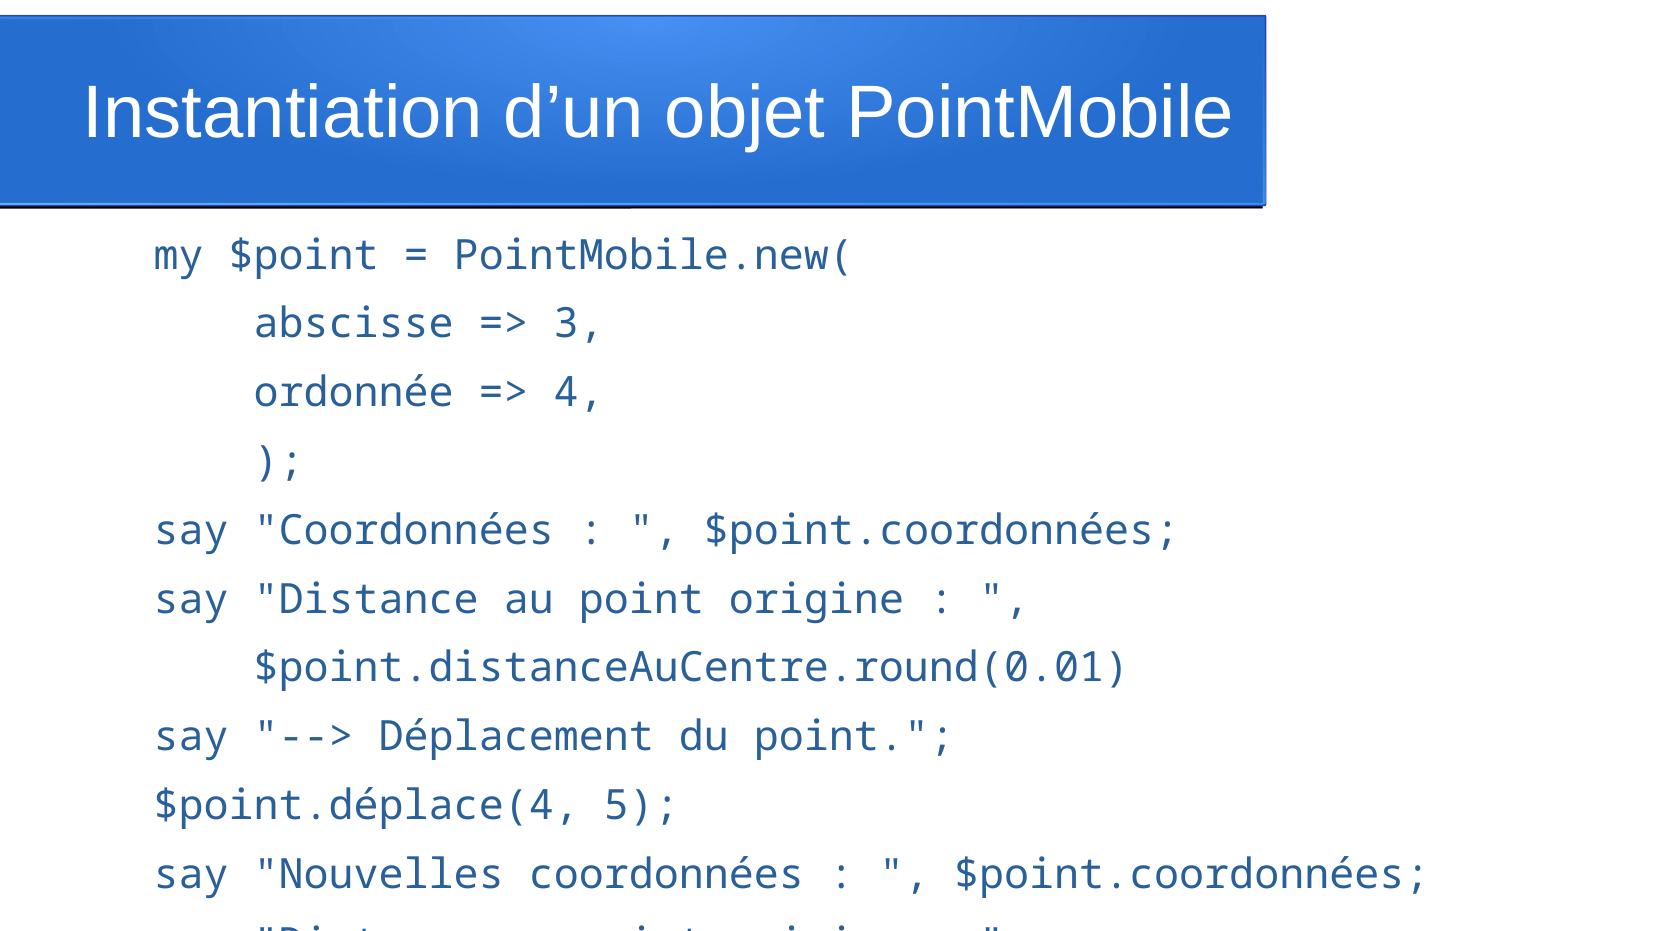

# Instantiation d’un objet PointMobile
my $point = PointMobile.new(
 abscisse => 3,
 ordonnée => 4,
 );
say "Coordonnées : ", $point.coordonnées;
say "Distance au point origine : ",
 $point.distanceAuCentre.round(0.01)
say "--> Déplacement du point.";
$point.déplace(4, 5);
say "Nouvelles coordonnées : ", $point.coordonnées;
say "Distance au point origine : ",